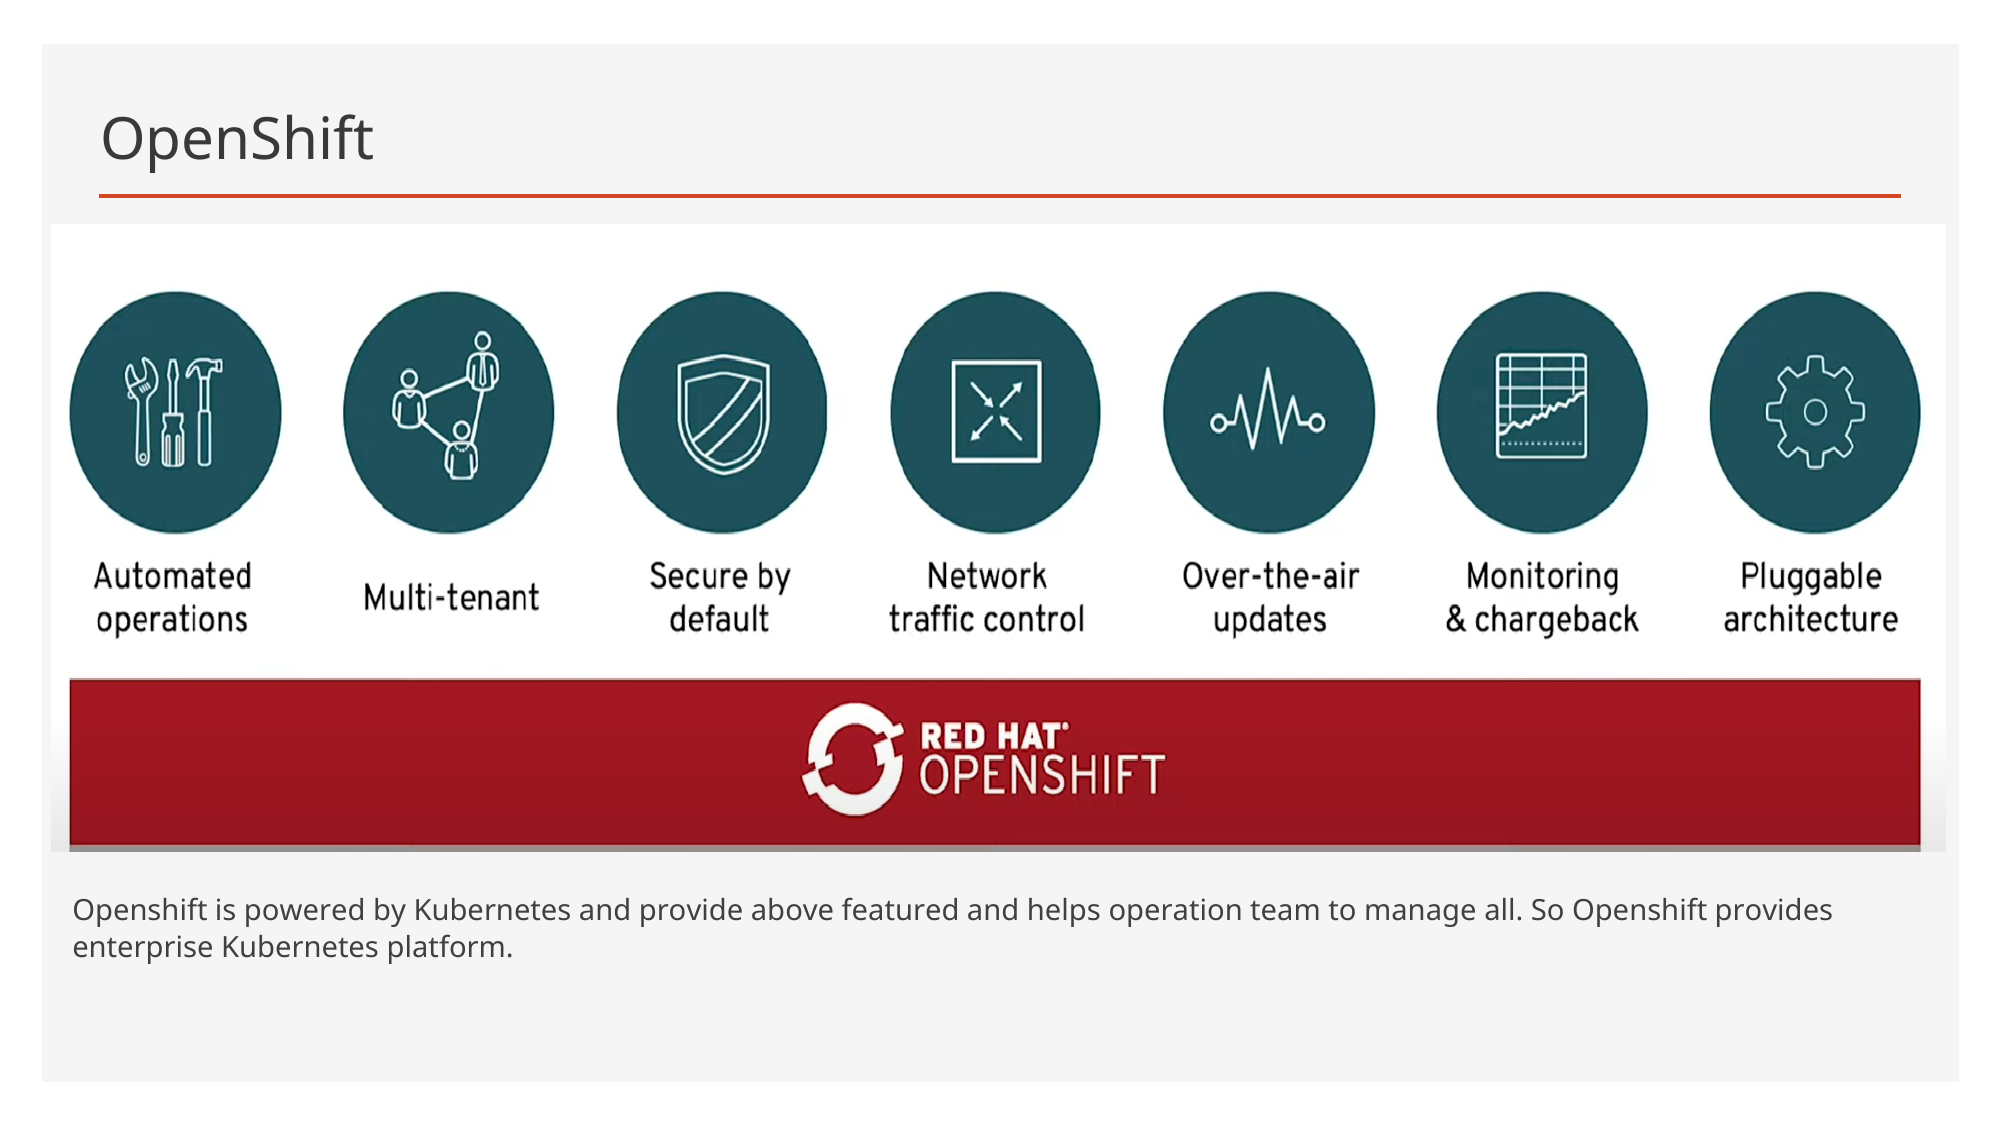

# OpenShift
Openshift is powered by Kubernetes and provide above featured and helps operation team to manage all. So Openshift provides enterprise Kubernetes platform.